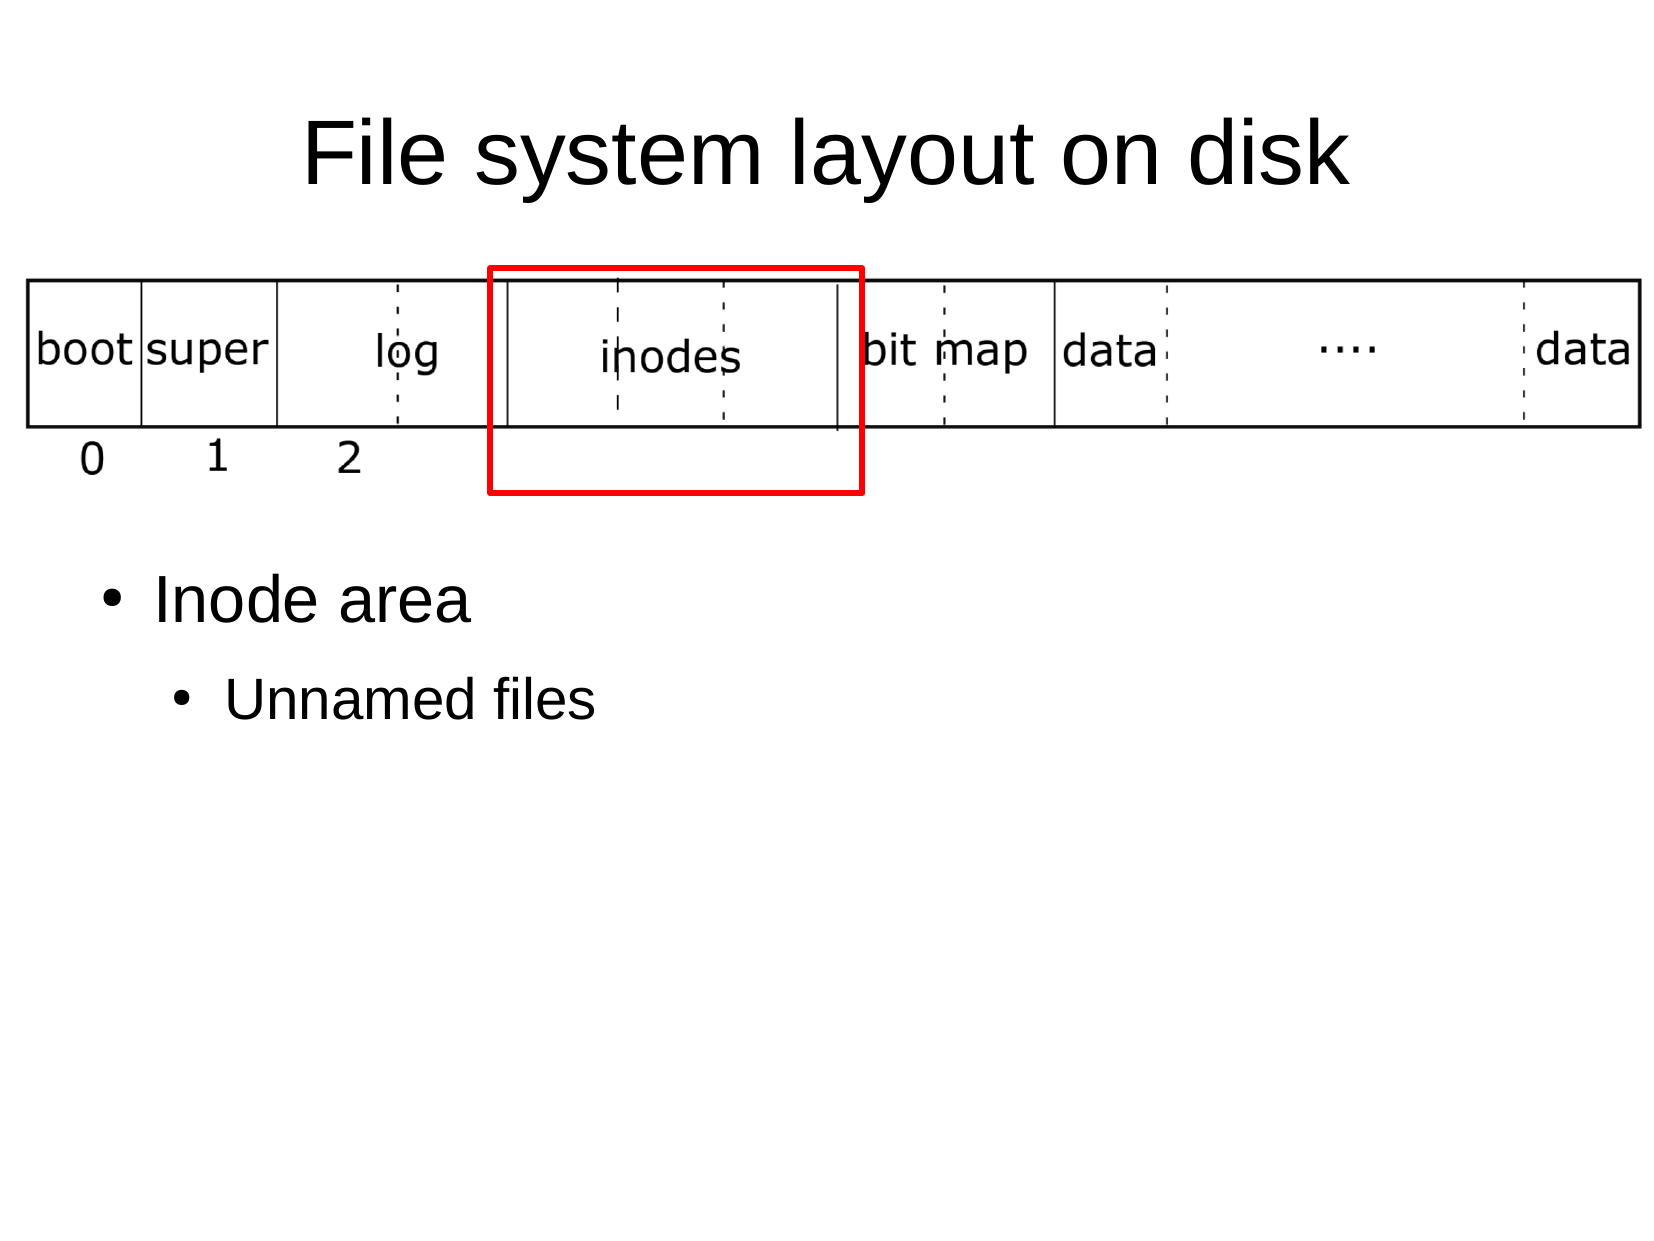

# File system layout on disk
Inode area
Unnamed files